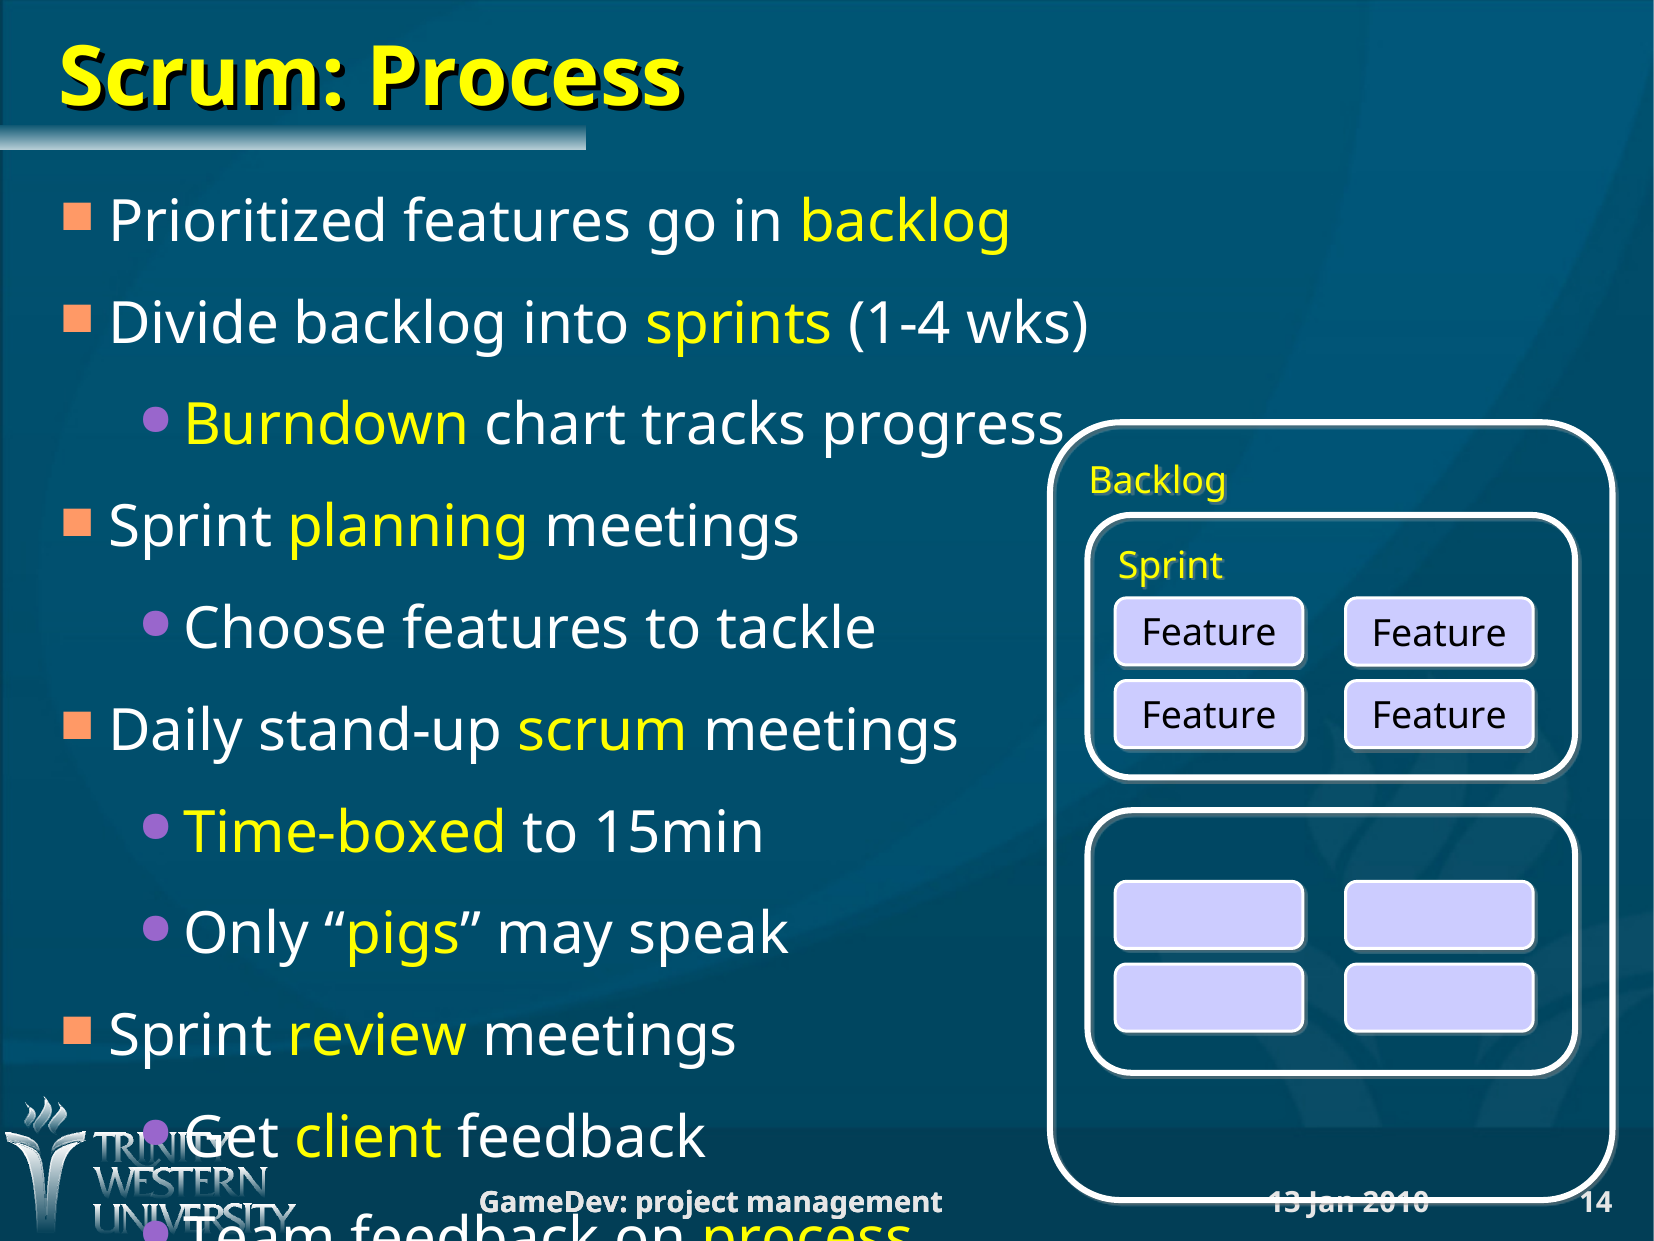

# Scrum: Process
Prioritized features go in backlog
Divide backlog into sprints (1-4 wks)
Burndown chart tracks progress
Sprint planning meetings
Choose features to tackle
Daily stand-up scrum meetings
Time-boxed to 15min
Only “pigs” may speak
Sprint review meetings
Get client feedback
Team feedback on process
Backlog
Sprint
Feature
Feature
Feature
Feature
GameDev: project management
13 Jan 2010
14